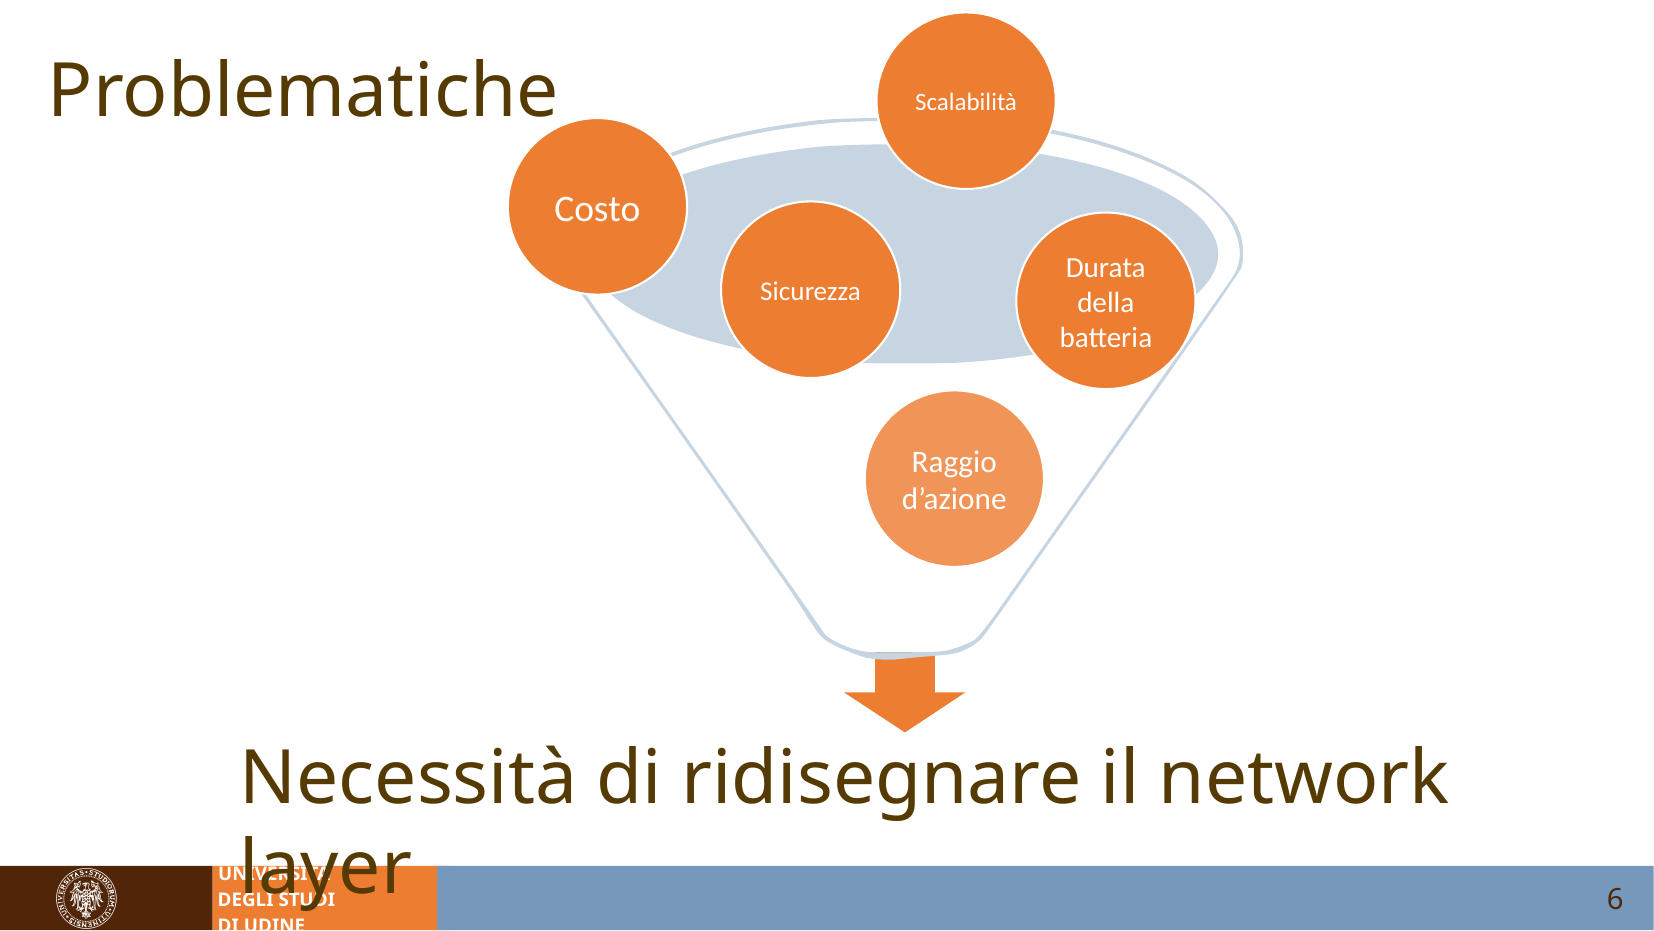

Scalabilità
Problematiche
Costo
Sicurezza
Durata della batteria
Raggio
d’azione
Necessità di ridisegnare il network layer
6